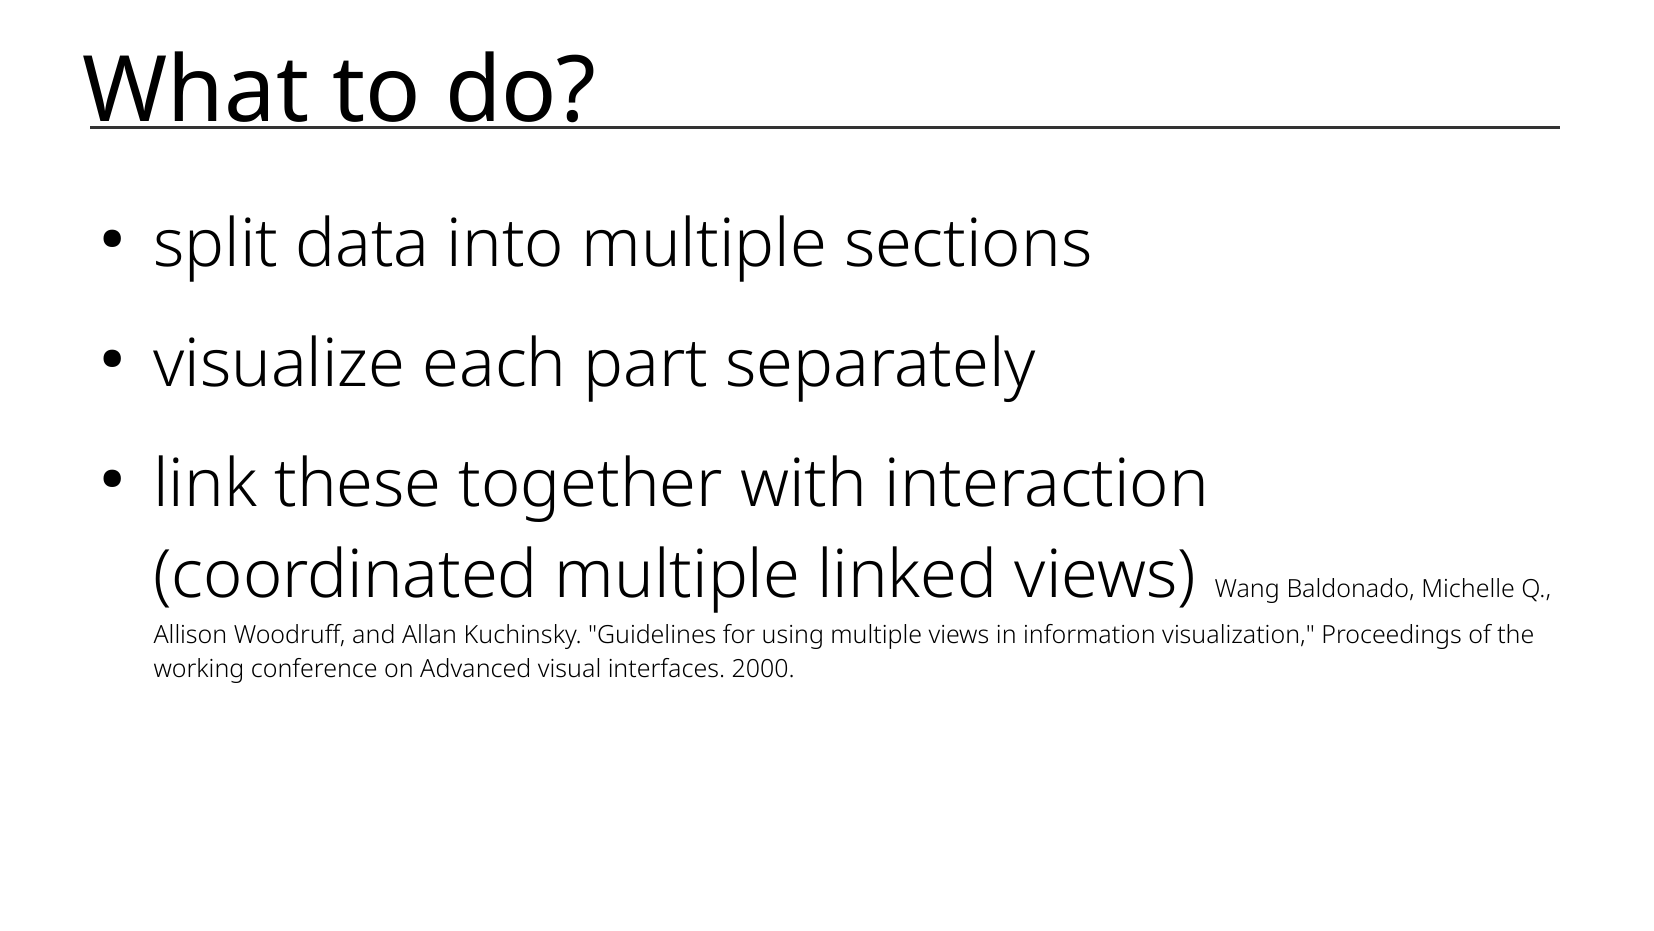

# What to do?
split data into multiple sections
visualize each part separately
link these together with interaction (coordinated multiple linked views) Wang Baldonado, Michelle Q., Allison Woodruff, and Allan Kuchinsky. "Guidelines for using multiple views in information visualization," Proceedings of the working conference on Advanced visual interfaces. 2000.